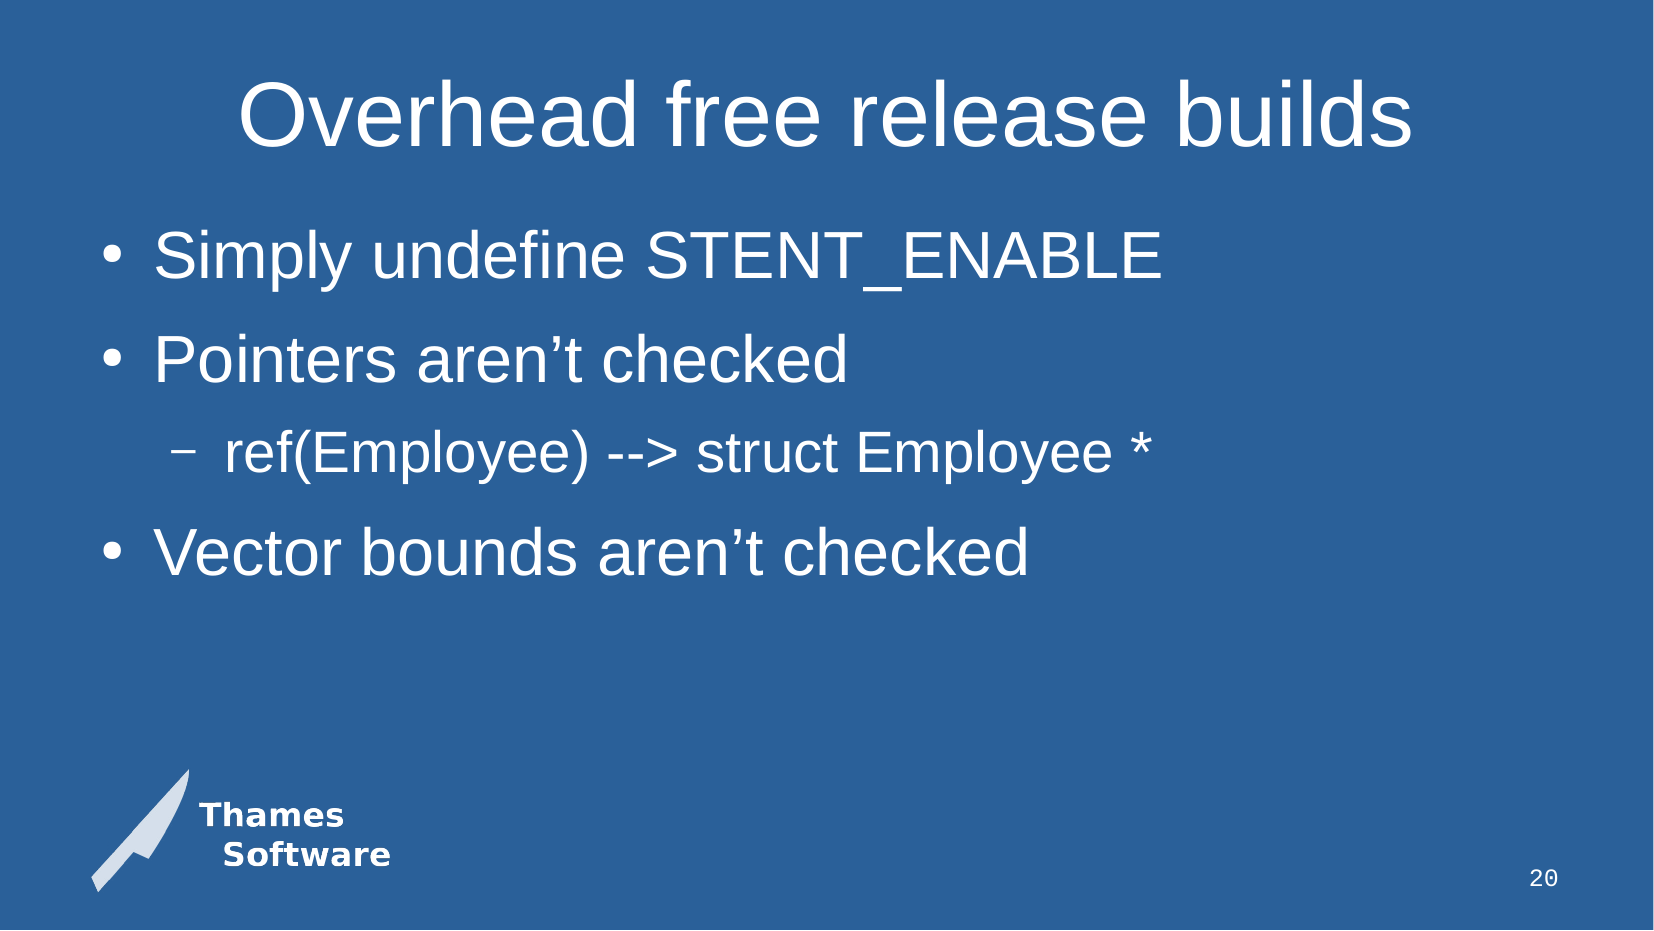

# Overhead free release builds
Simply undefine STENT_ENABLE
Pointers aren’t checked
ref(Employee) --> struct Employee *
Vector bounds aren’t checked